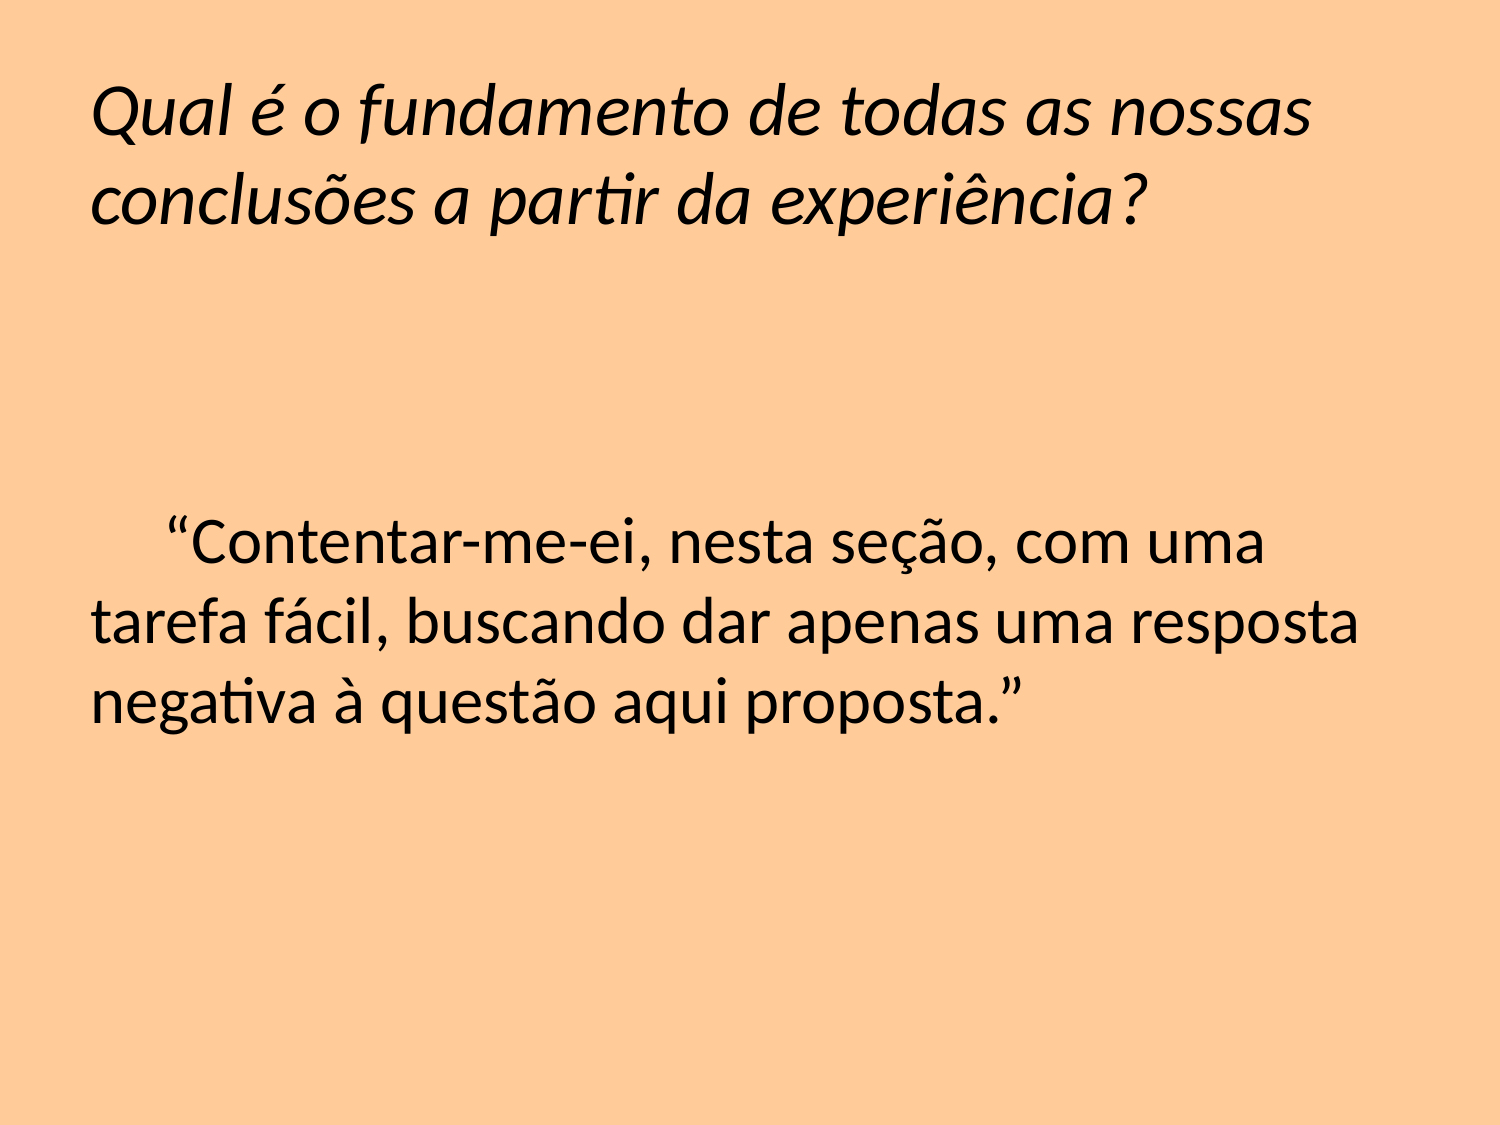

# Qual é o fundamento de todas as nossas conclusões a partir da experiência?
	“Contentar-me-ei, nesta seção, com uma tarefa fácil, buscando dar apenas uma resposta negativa à questão aqui proposta.”